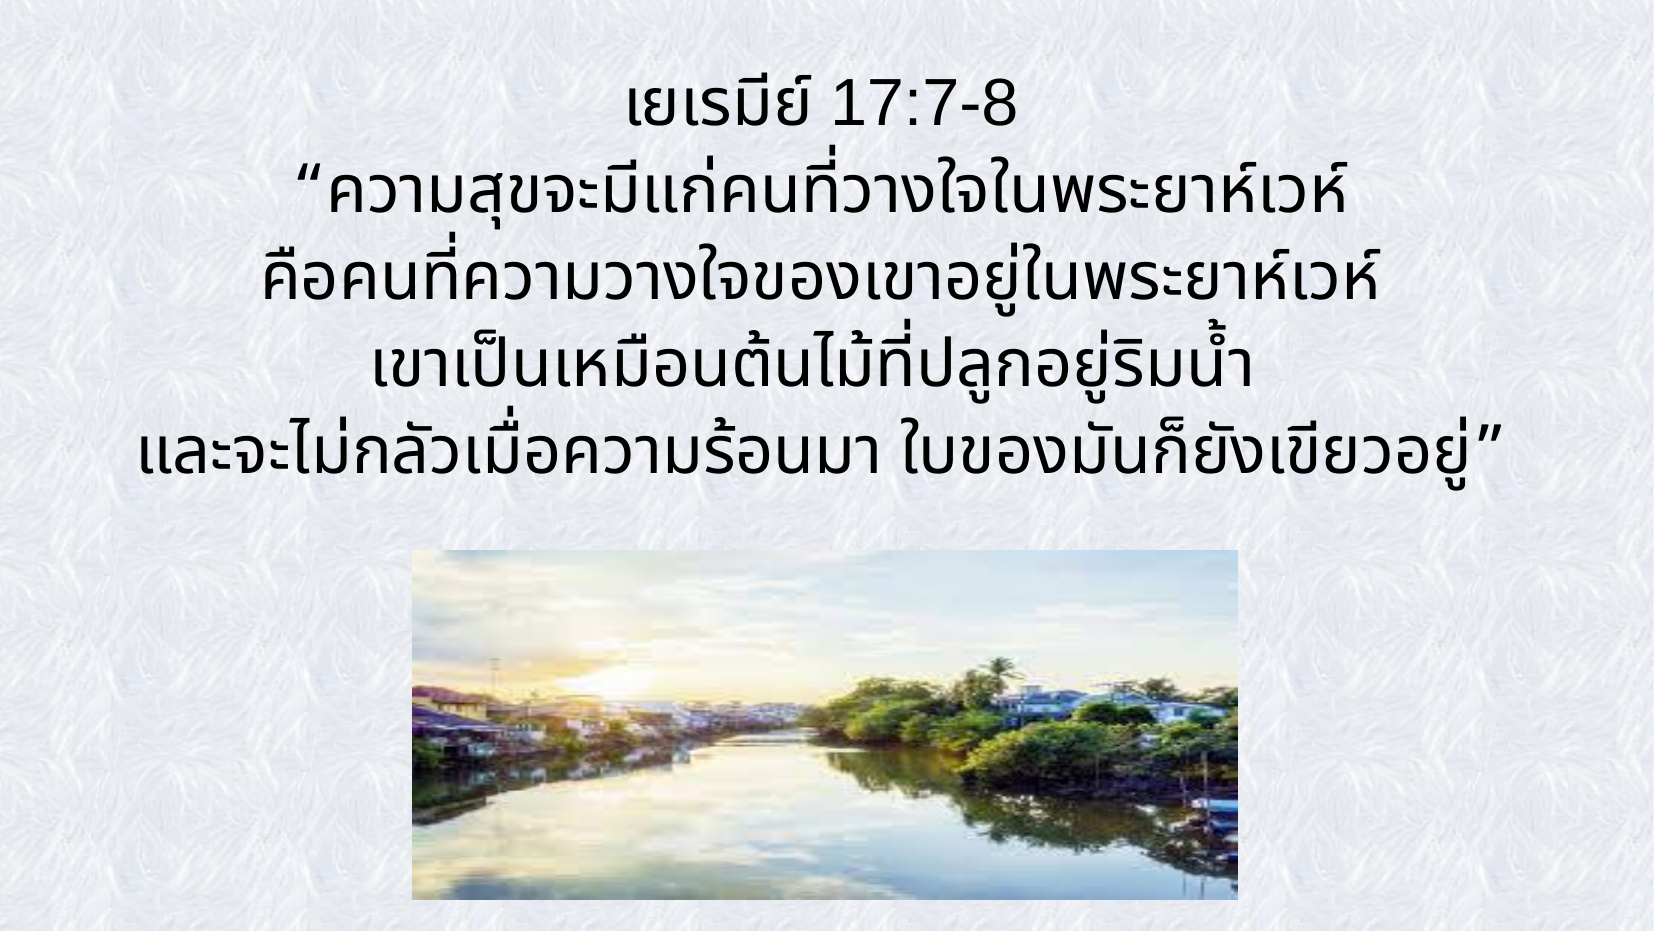

# เยเรมีย์ 17:7-8
“ความสุขจะมีแก่คนที่วางใจในพระยาห์เวห์
คือคนที่ความวางใจของเขาอยู่ในพระยาห์เวห์
เขาเป็นเหมือนต้นไม้ที่ปลูกอยู่ริมน้ำ
และจะไม่กลัวเมื่อความร้อนมา ใบของมันก็ยังเขียวอยู่”